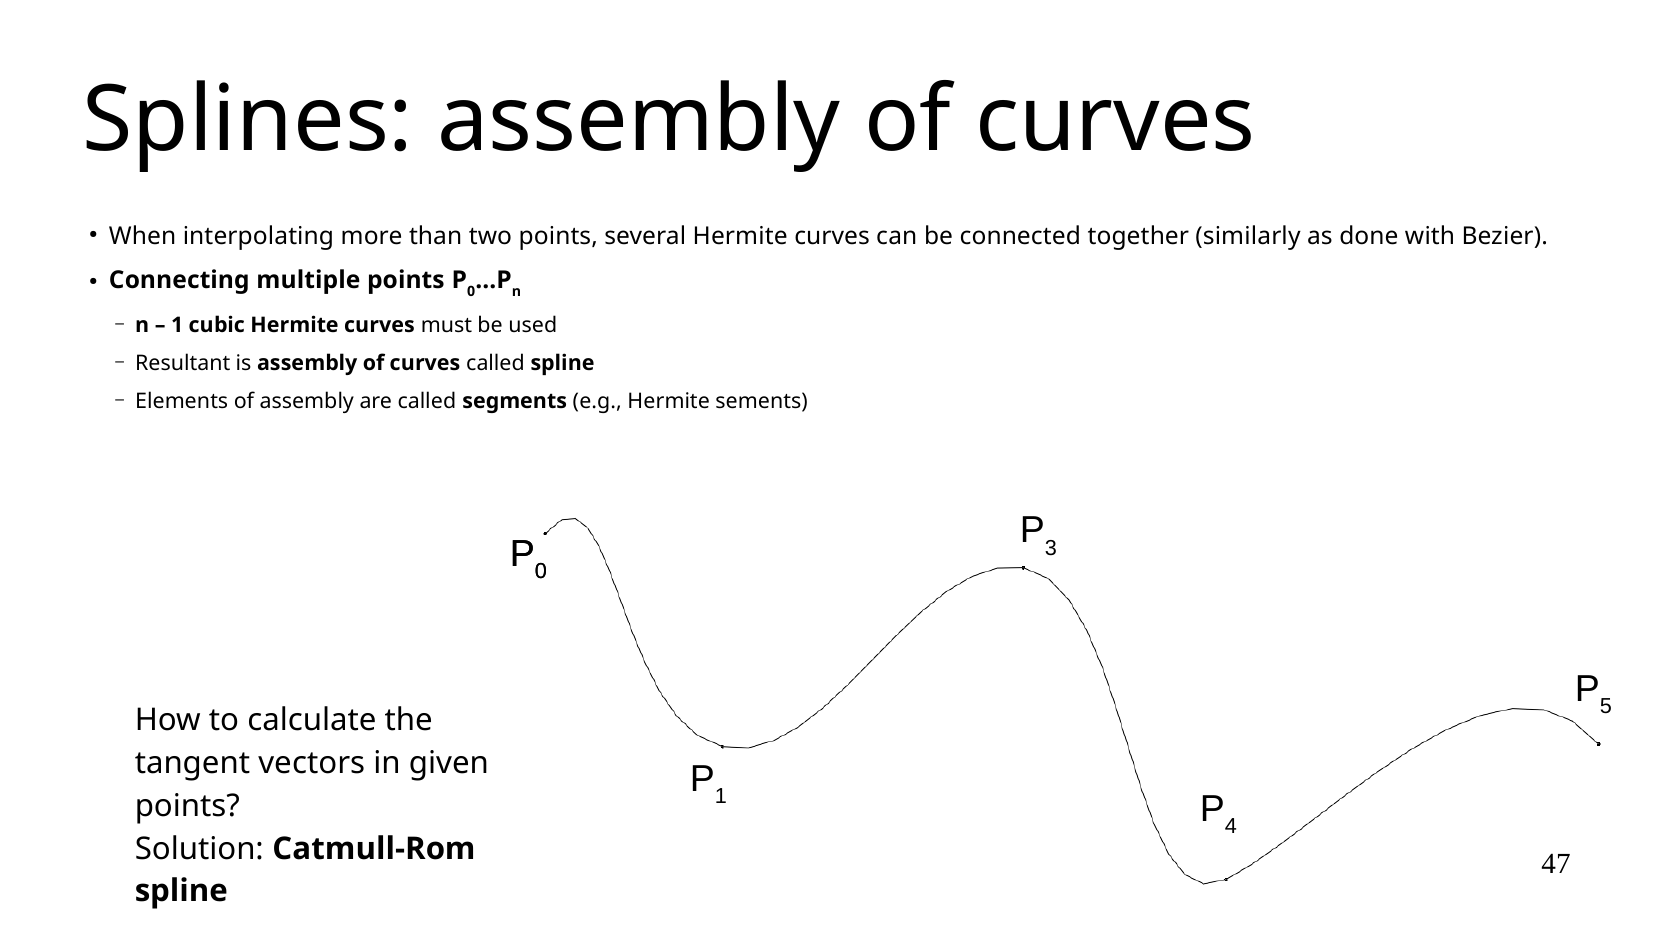

# Splines: assembly of curves
When interpolating more than two points, several Hermite curves can be connected together (similarly as done with Bezier).
Connecting multiple points P0...Pn
n – 1 cubic Hermite curves must be used
Resultant is assembly of curves called spline
Elements of assembly are called segments (e.g., Hermite sements)
P3
P0
P0
P5
How to calculate the tangent vectors in given points?
Solution: Catmull-Rom spline
P1
P4
47